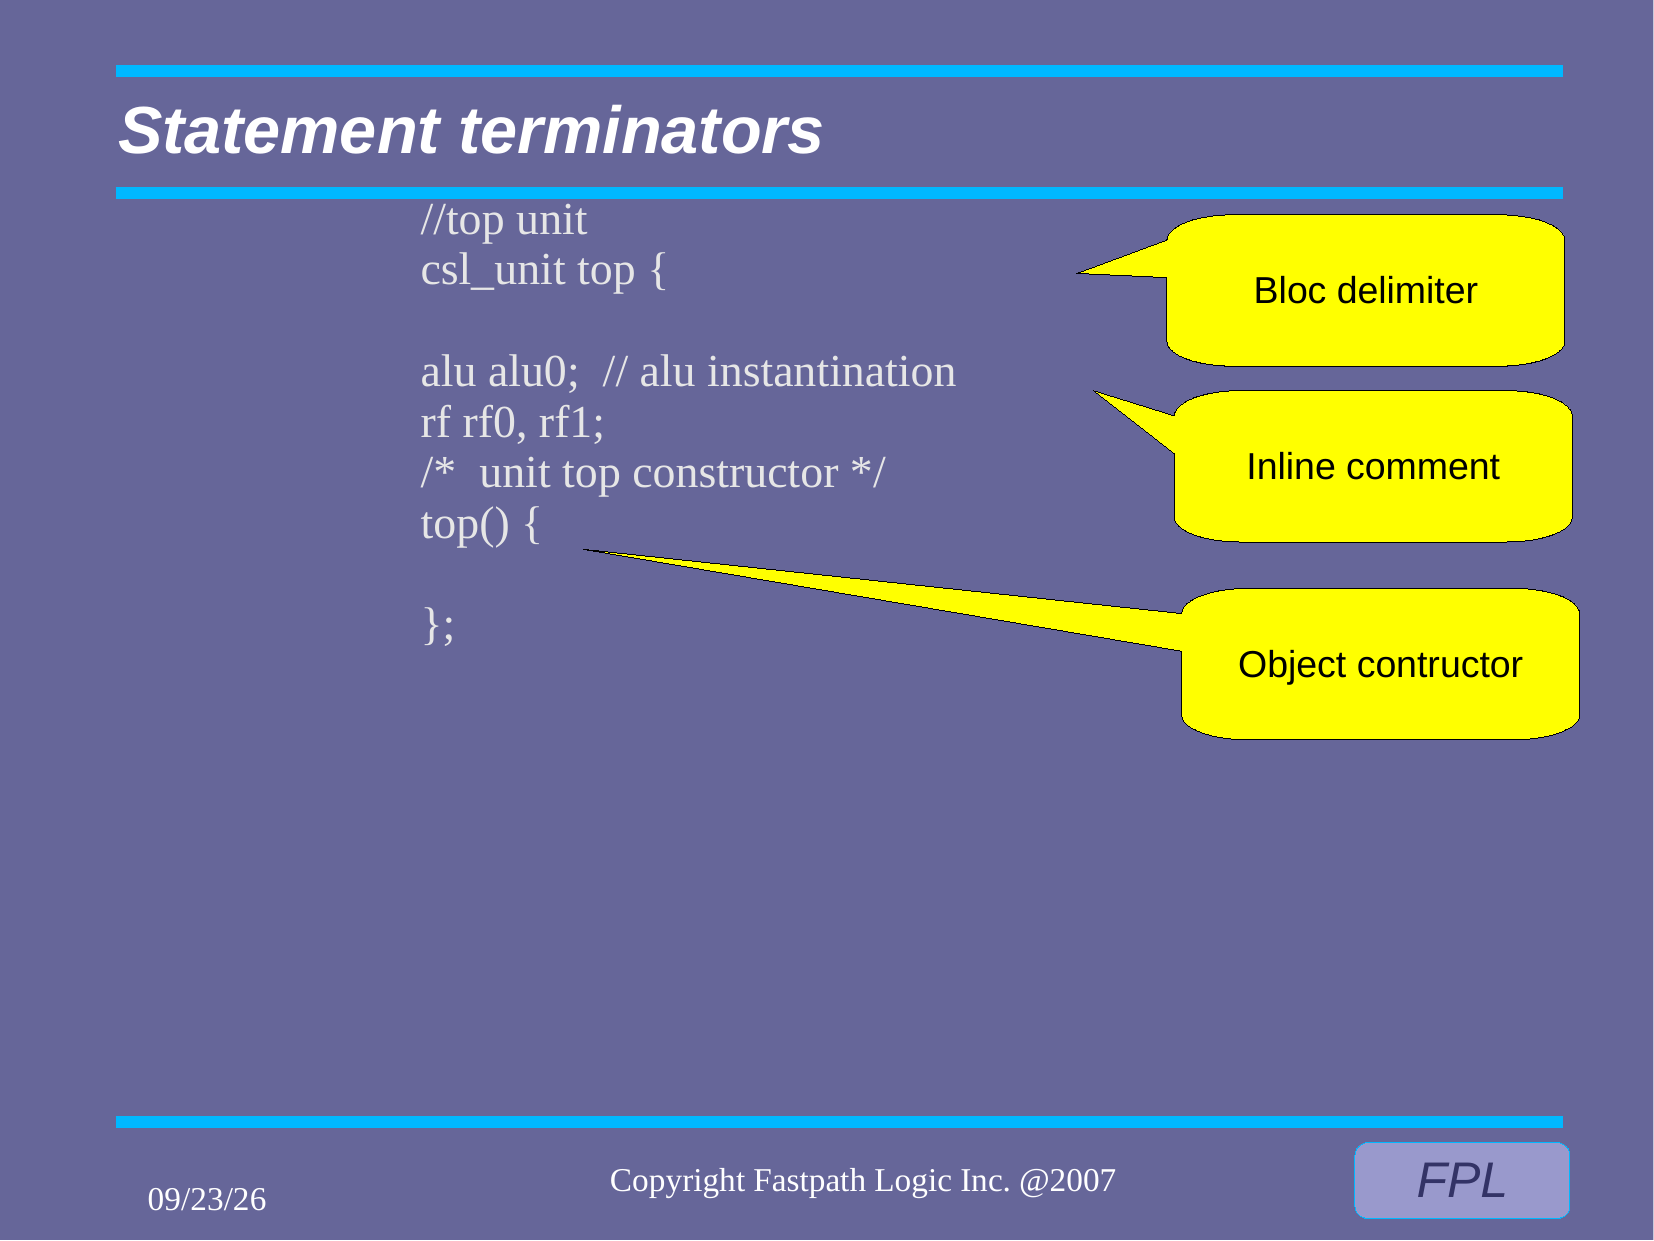

# Statement terminators
//top unit
csl_unit top {
alu alu0; // alu instantination
rf rf0, rf1;
/* unit top constructor */
top() {
};
Bloc delimiter
Inline comment
Object contructor
Copyright Fastpath Logic Inc. @2007